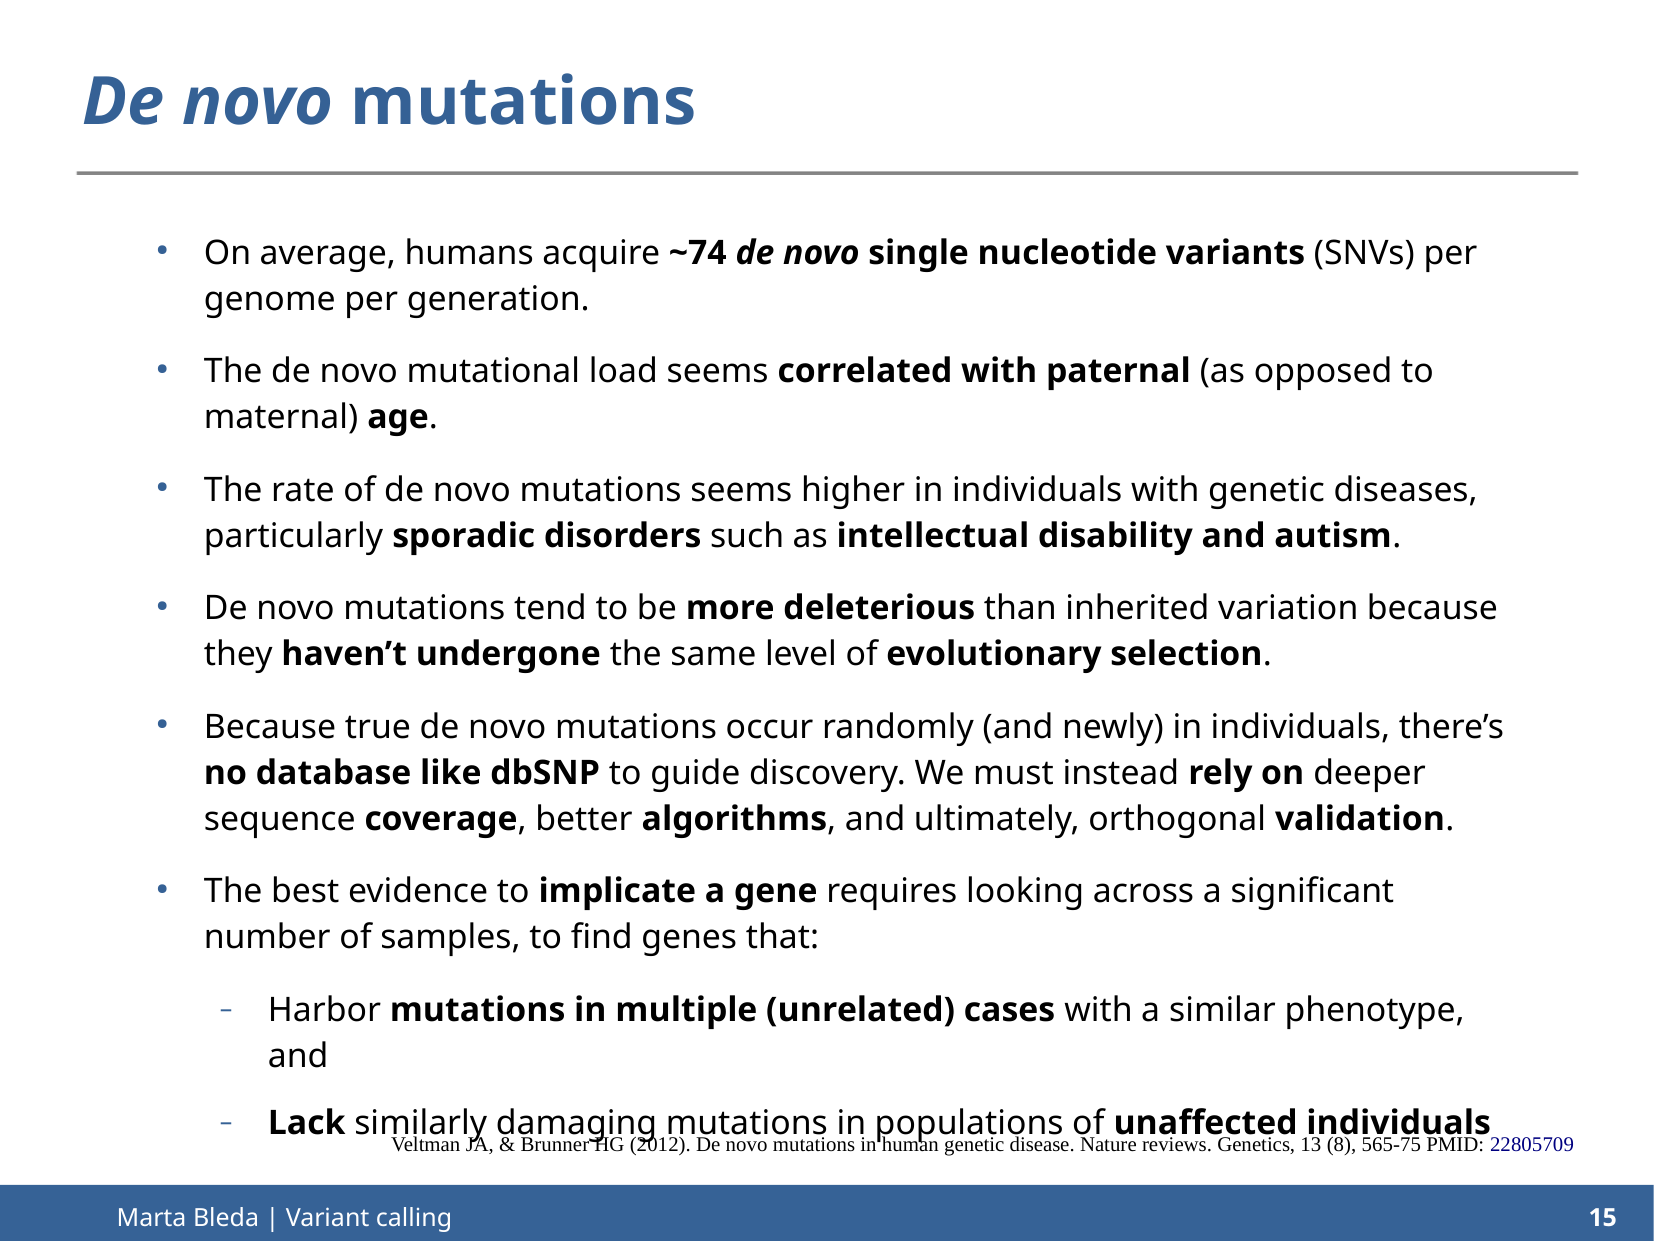

# De novo mutations
On average, humans acquire ~74 de novo single nucleotide variants (SNVs) per genome per generation.
The de novo mutational load seems correlated with paternal (as opposed to maternal) age.
The rate of de novo mutations seems higher in individuals with genetic diseases, particularly sporadic disorders such as intellectual disability and autism.
De novo mutations tend to be more deleterious than inherited variation because they haven’t undergone the same level of evolutionary selection.
Because true de novo mutations occur randomly (and newly) in individuals, there’s no database like dbSNP to guide discovery. We must instead rely on deeper sequence coverage, better algorithms, and ultimately, orthogonal validation.
The best evidence to implicate a gene requires looking across a significant number of samples, to find genes that:
Harbor mutations in multiple (unrelated) cases with a similar phenotype, and
Lack similarly damaging mutations in populations of unaffected individuals
Veltman JA, & Brunner HG (2012). De novo mutations in human genetic disease. Nature reviews. Genetics, 13 (8), 565-75 PMID: 22805709
Marta Bleda | Variant calling
15